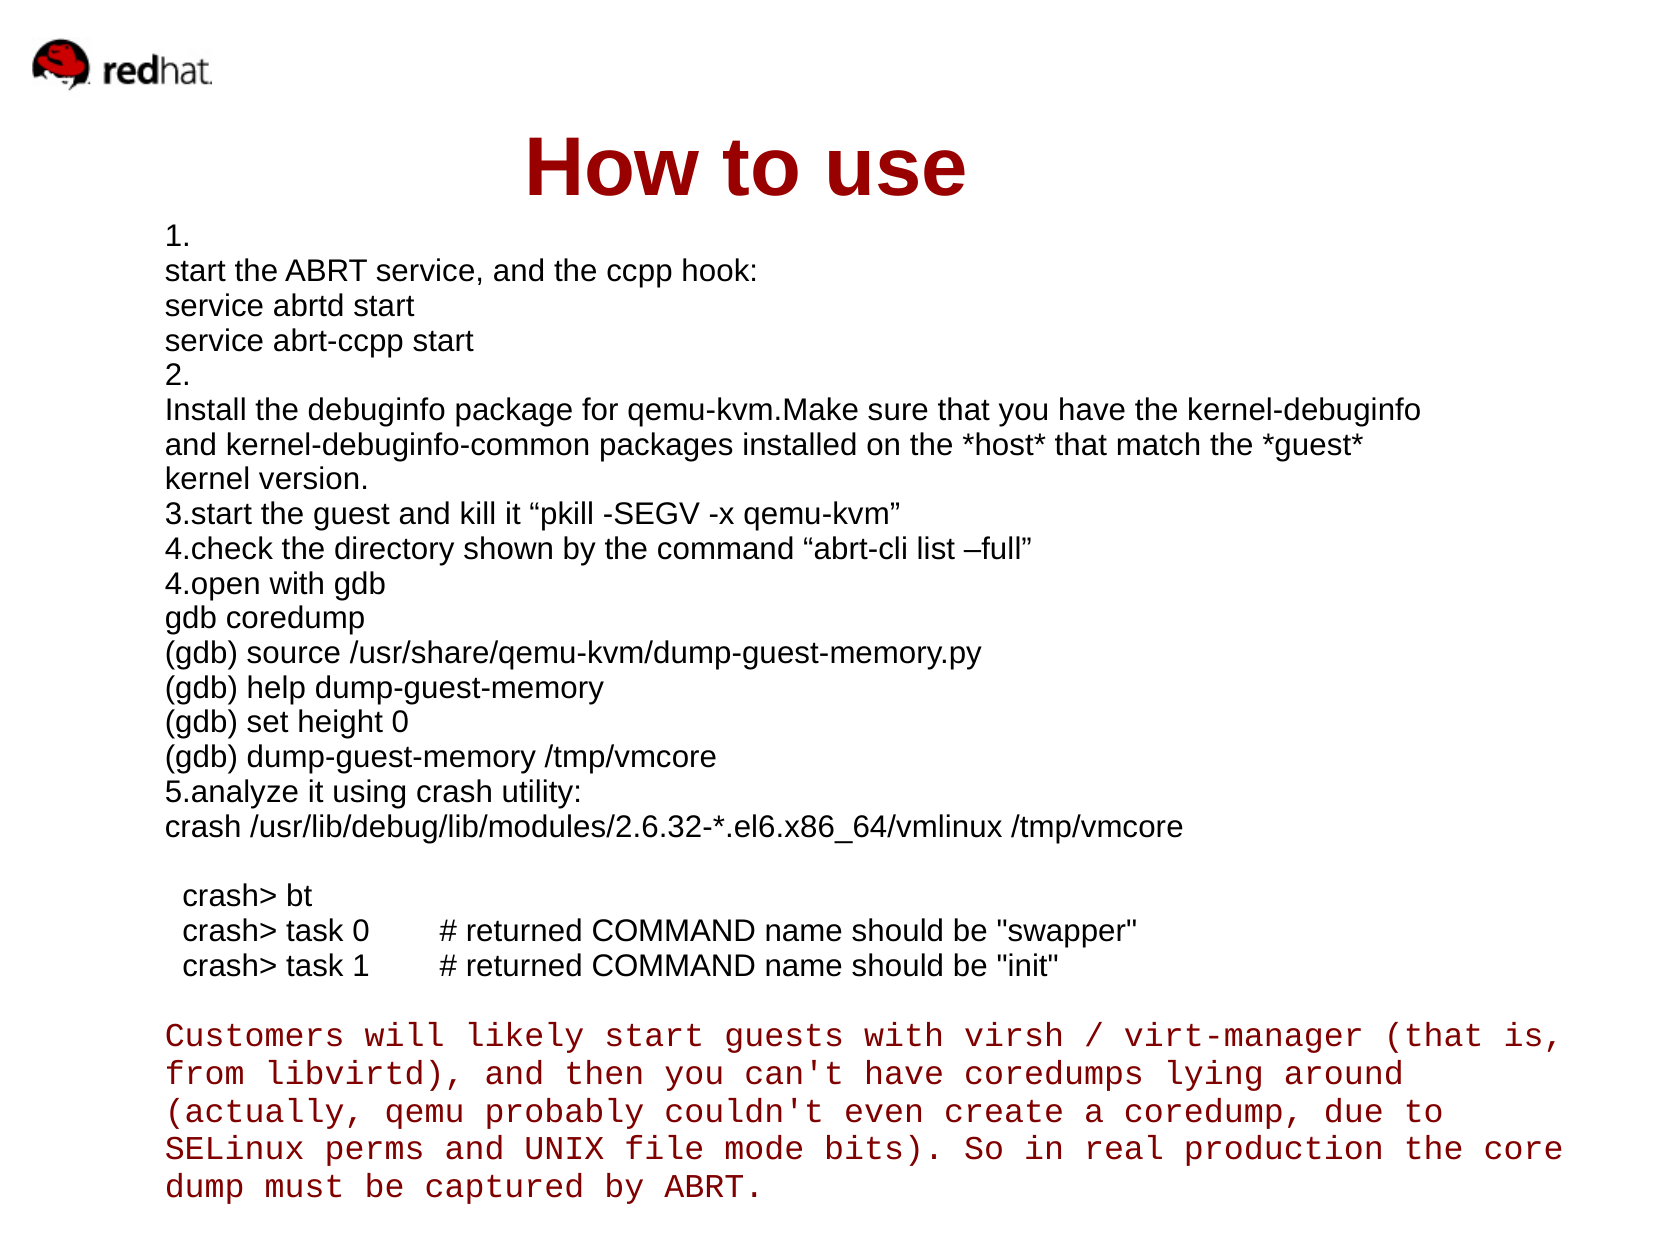

How to use
1.
start the ABRT service, and the ccpp hook:
service abrtd start
service abrt-ccpp start
2.
Install the debuginfo package for qemu-kvm.Make sure that you have the kernel-debuginfo and kernel-debuginfo-common packages installed on the *host* that match the *guest* kernel version.
3.start the guest and kill it “pkill -SEGV -x qemu-kvm”
4.check the directory shown by the command “abrt-cli list –full”
4.open with gdb
gdb coredump
(gdb) source /usr/share/qemu-kvm/dump-guest-memory.py
(gdb) help dump-guest-memory
(gdb) set height 0
(gdb) dump-guest-memory /tmp/vmcore
5.analyze it using crash utility:
crash /usr/lib/debug/lib/modules/2.6.32-*.el6.x86_64/vmlinux /tmp/vmcore
 crash> bt
 crash> task 0 # returned COMMAND name should be "swapper"
 crash> task 1 # returned COMMAND name should be "init"
Customers will likely start guests with virsh / virt-manager (that is, from libvirtd), and then you can't have coredumps lying around (actually, qemu probably couldn't even create a coredump, due to SELinux perms and UNIX file mode bits). So in real production the core dump must be captured by ABRT.